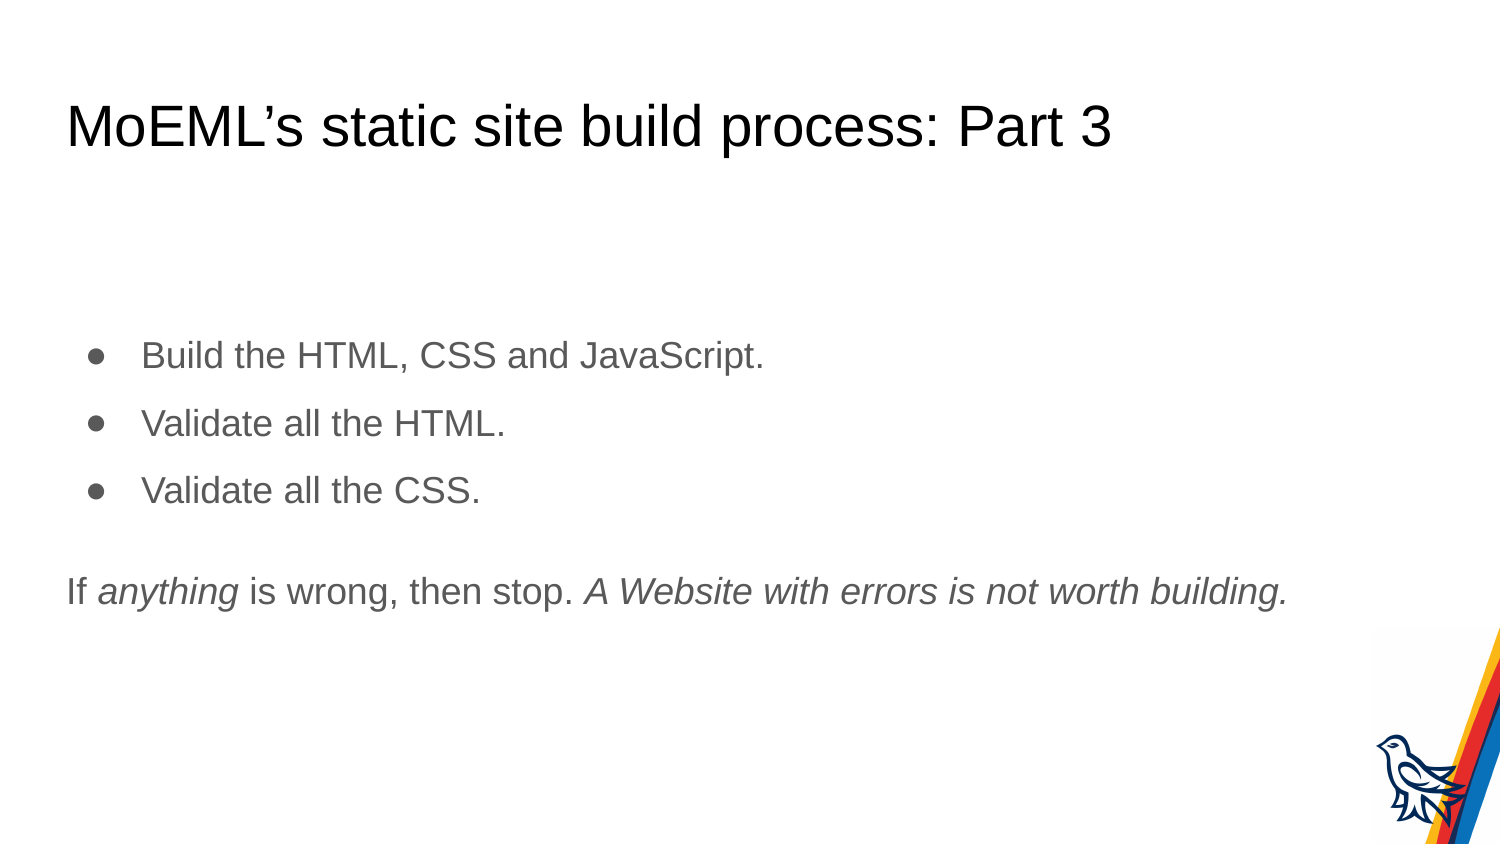

# MoEML’s static site build process: Part 3
Build the HTML, CSS and JavaScript.
Validate all the HTML.
Validate all the CSS.
If anything is wrong, then stop. A Website with errors is not worth building.